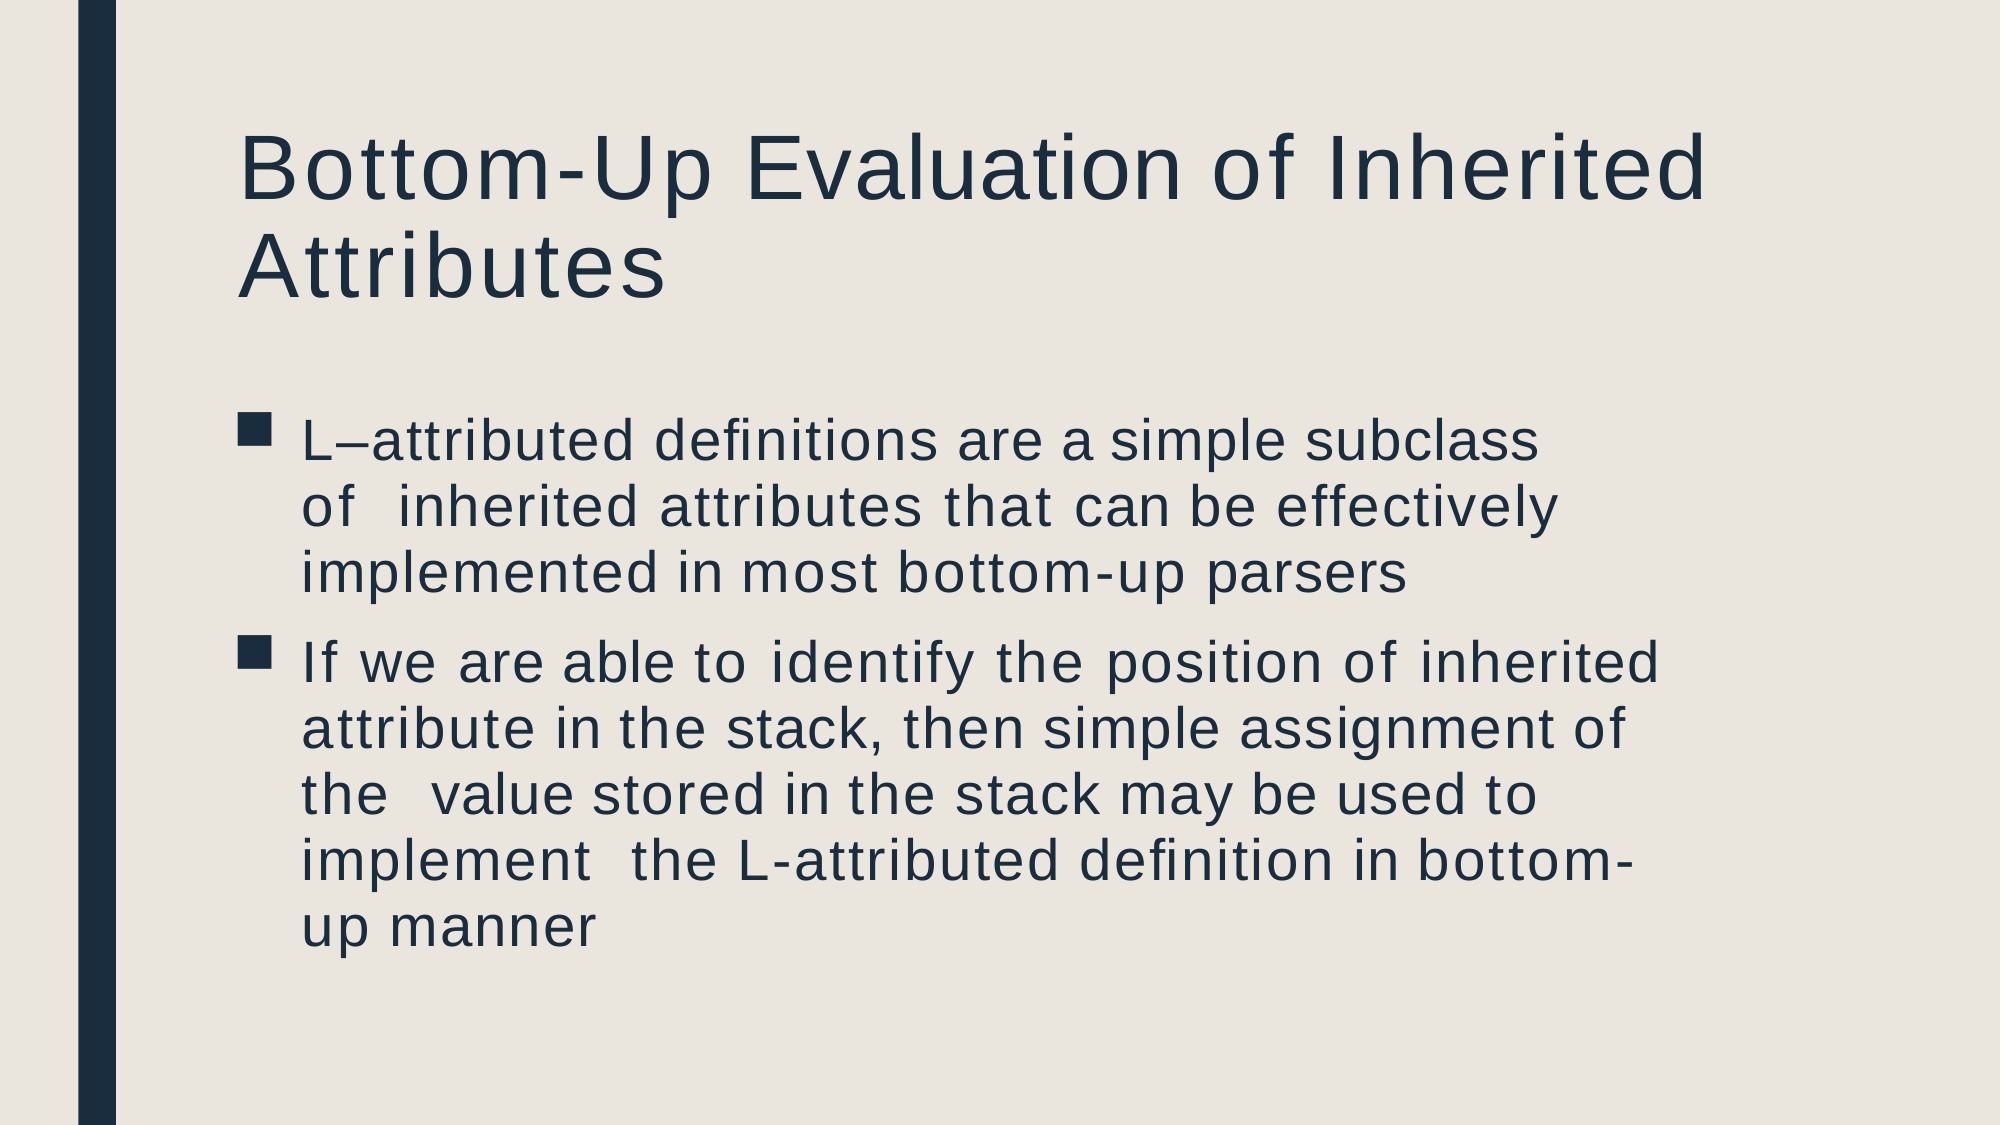

# Bottom-Up Evaluation of Inherited Attributes
L–attributed deﬁnitions are a simple subclass of inherited attributes that can be effectively implemented in most bottom-up parsers
If we are able to identify the position of inherited attribute in the stack, then simple assignment of the value stored in the stack may be used to implement the L-attributed deﬁnition in bottom-up manner